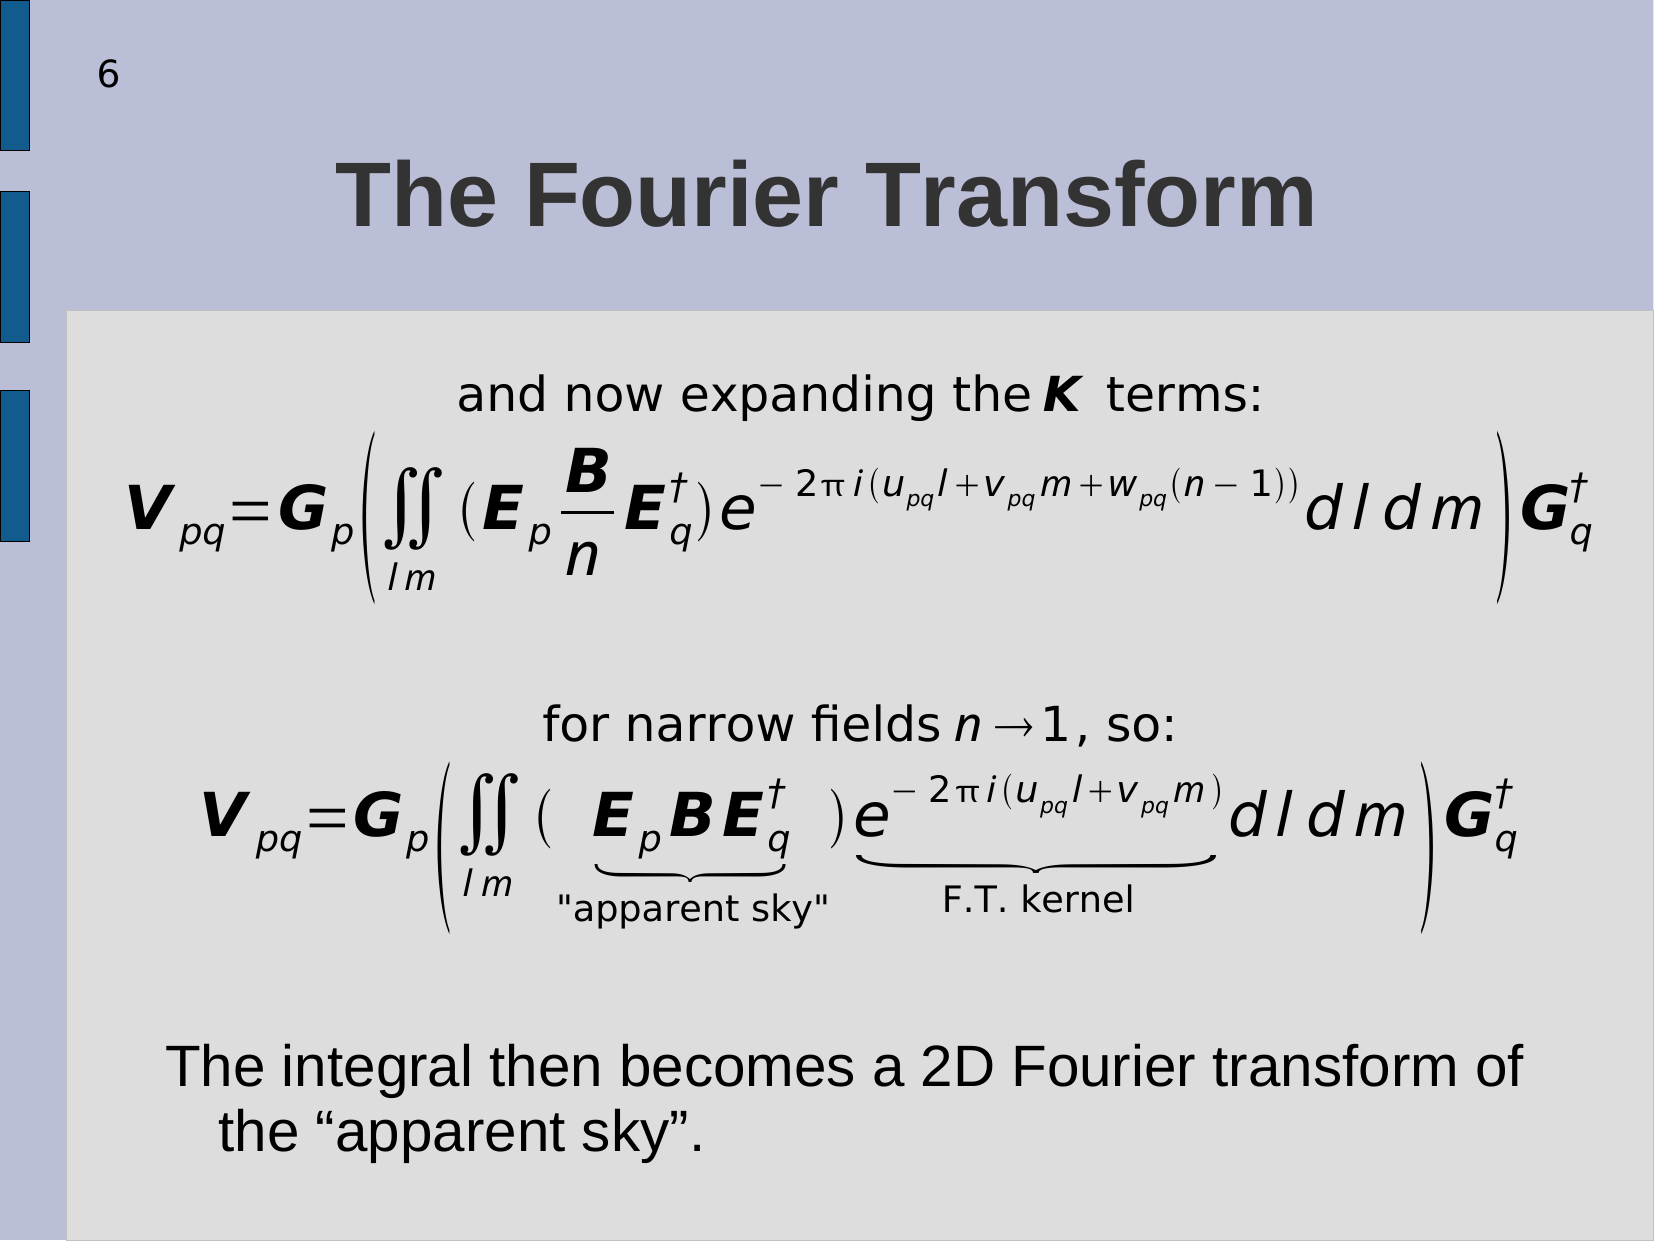

# The Fourier Transform
The integral then becomes a 2D Fourier transform of the “apparent sky”.